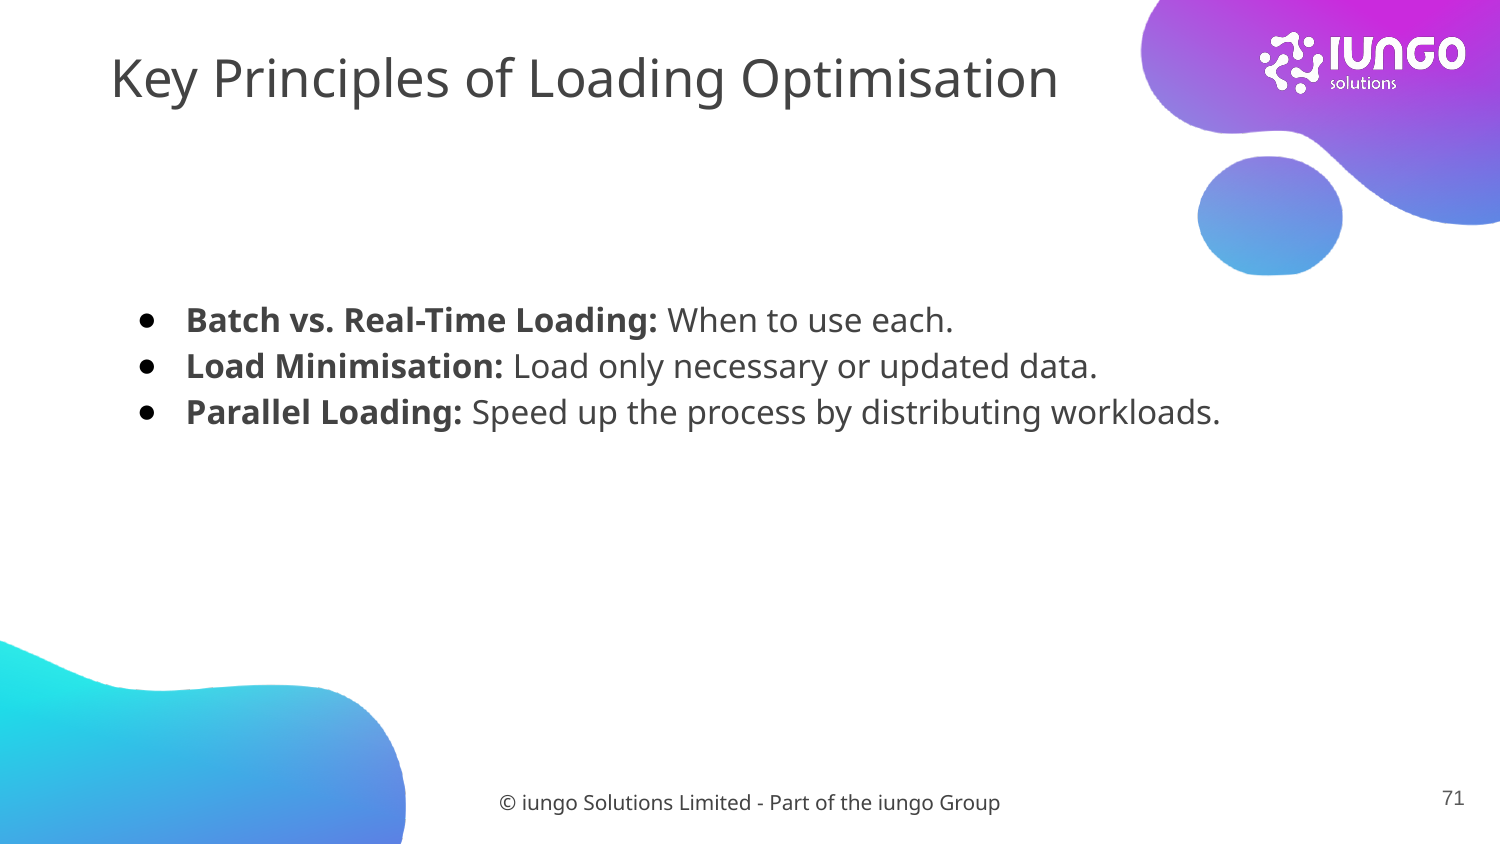

# Key Principles of Loading Optimisation
Batch vs. Real-Time Loading: When to use each.
Load Minimisation: Load only necessary or updated data.
Parallel Loading: Speed up the process by distributing workloads.